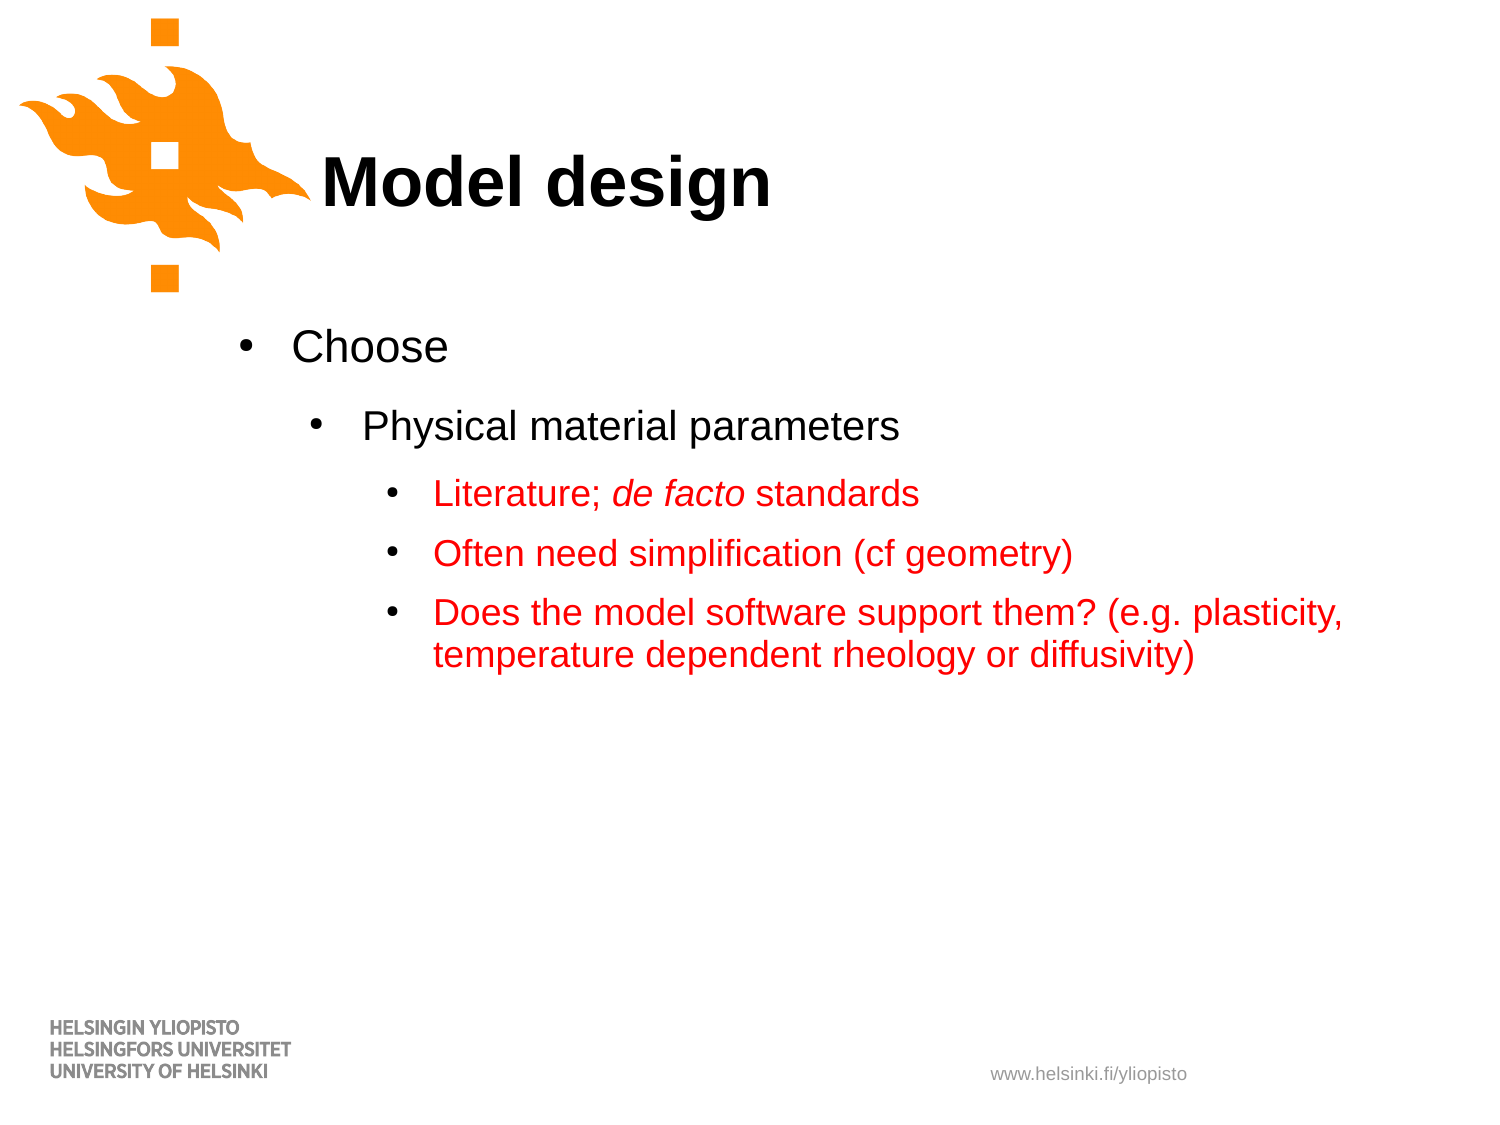

# Model design
Choose
Physical material parameters
Literature; de facto standards
Often need simplification (cf geometry)
Does the model software support them? (e.g. plasticity, temperature dependent rheology or diffusivity)